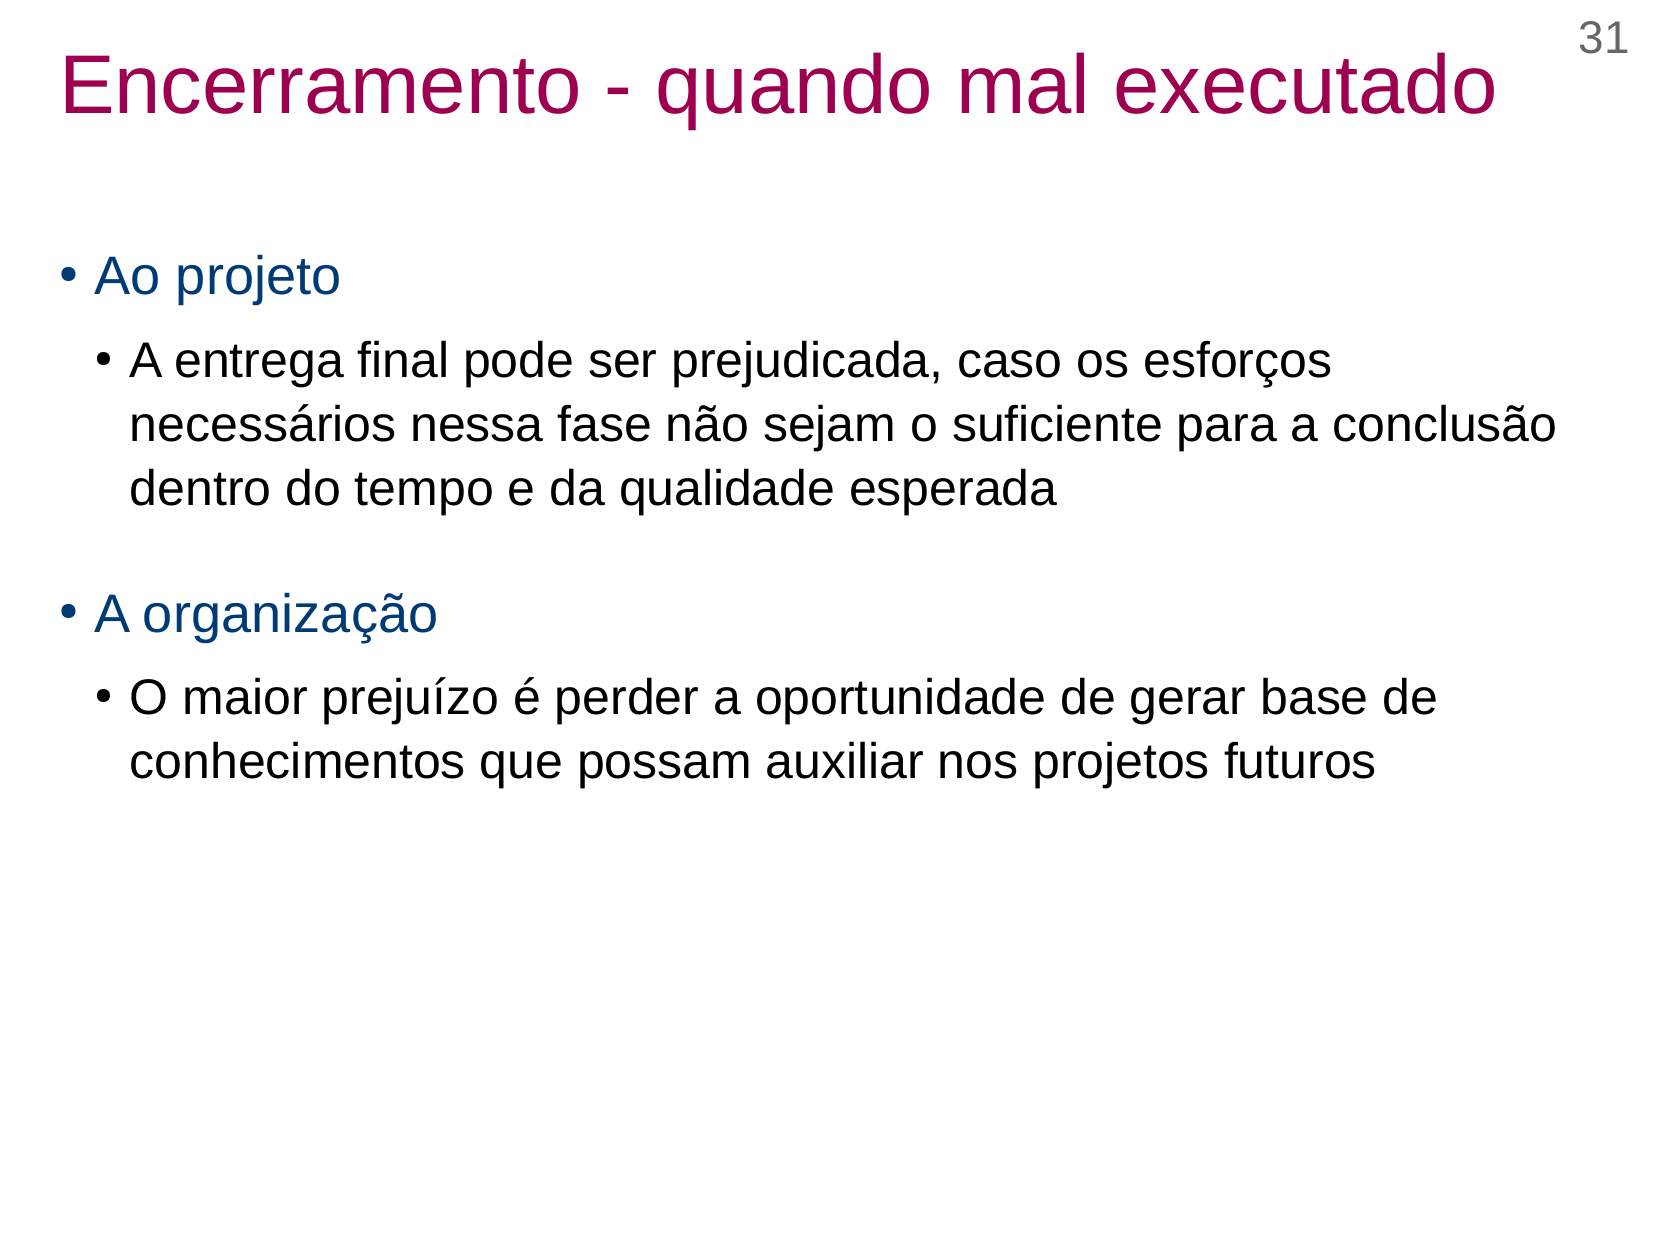

31
# Encerramento - quando mal executado
Ao projeto
A entrega final pode ser prejudicada, caso os esforços necessários nessa fase não sejam o suficiente para a conclusão dentro do tempo e da qualidade esperada
A organização
O maior prejuízo é perder a oportunidade de gerar base de conhecimentos que possam auxiliar nos projetos futuros